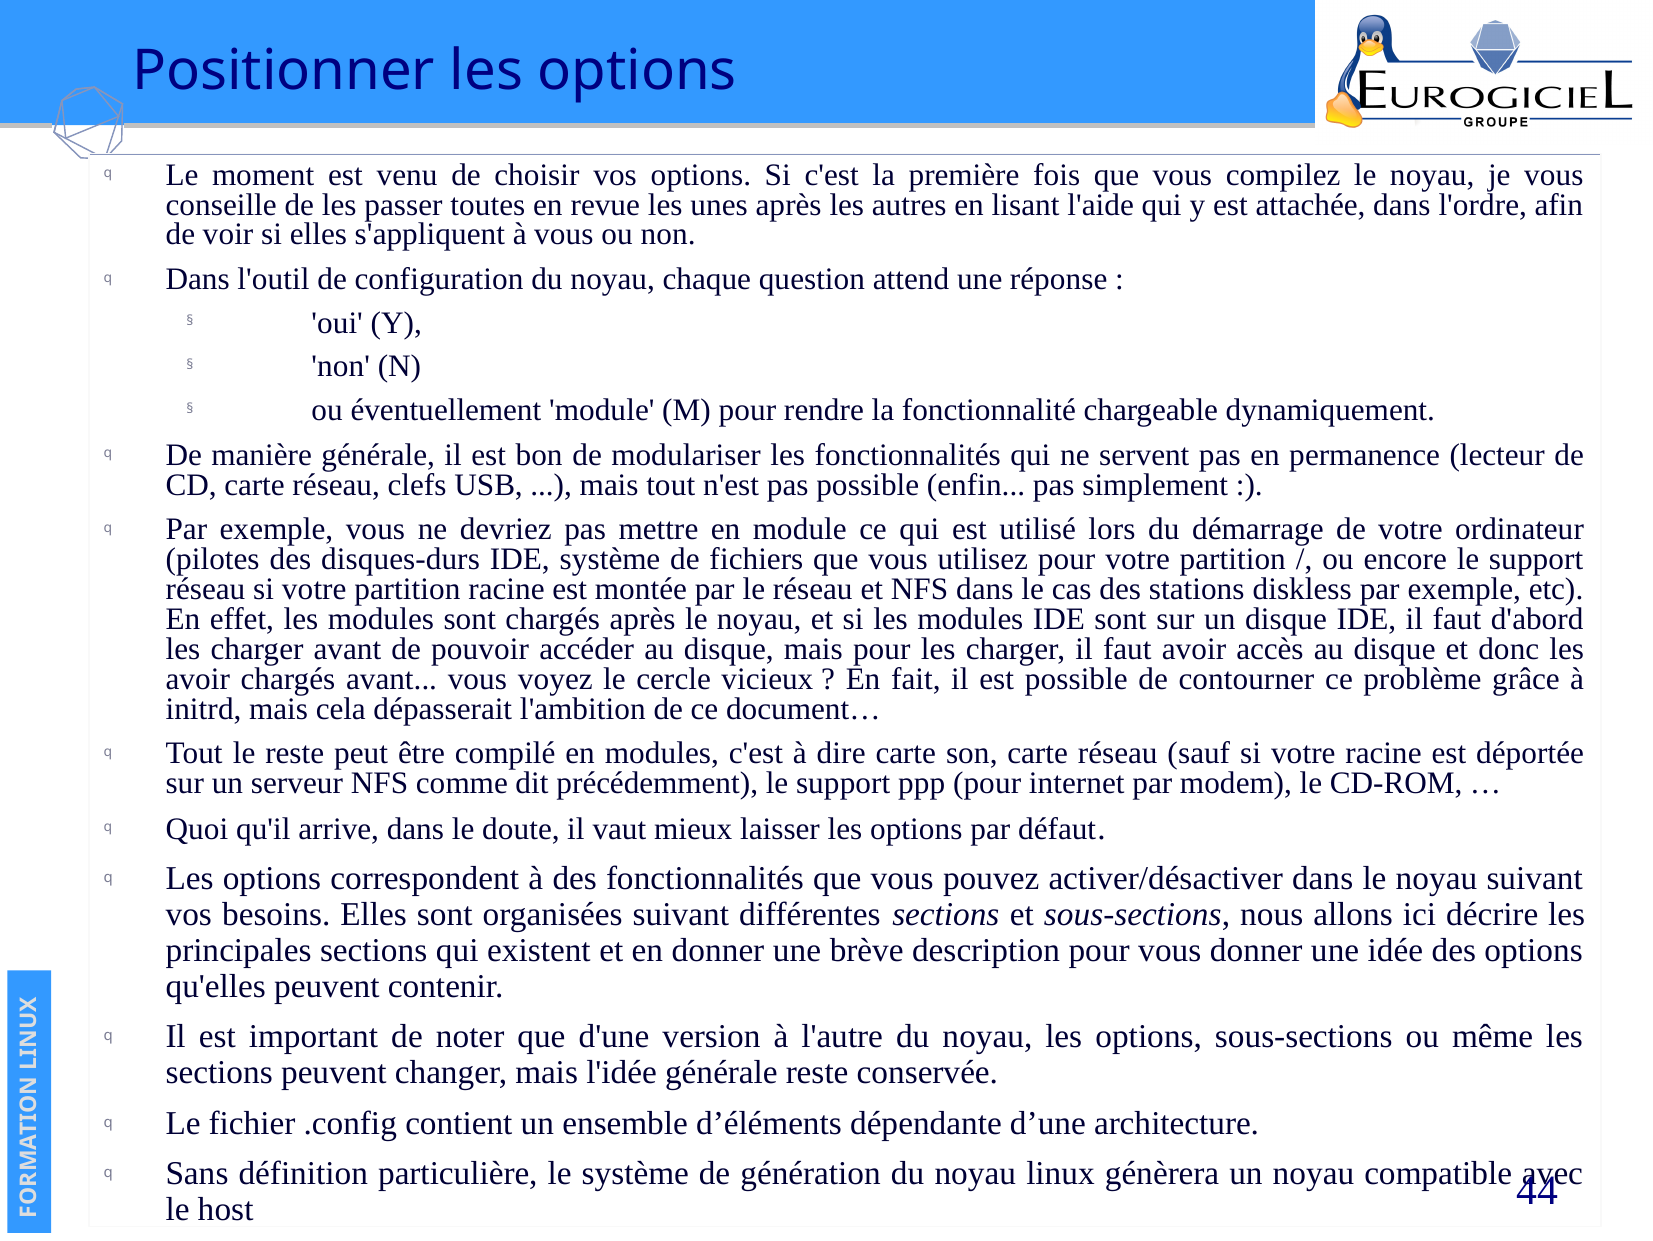

# Positionner les options
Le moment est venu de choisir vos options. Si c'est la première fois que vous compilez le noyau, je vous conseille de les passer toutes en revue les unes après les autres en lisant l'aide qui y est attachée, dans l'ordre, afin de voir si elles s'appliquent à vous ou non.
Dans l'outil de configuration du noyau, chaque question attend une réponse :
	'oui' (Y),
	'non' (N)
	ou éventuellement 'module' (M) pour rendre la fonctionnalité chargeable dynamiquement.
De manière générale, il est bon de modulariser les fonctionnalités qui ne servent pas en permanence (lecteur de CD, carte réseau, clefs USB, ...), mais tout n'est pas possible (enfin... pas simplement :).
Par exemple, vous ne devriez pas mettre en module ce qui est utilisé lors du démarrage de votre ordinateur (pilotes des disques-durs IDE, système de fichiers que vous utilisez pour votre partition /, ou encore le support réseau si votre partition racine est montée par le réseau et NFS dans le cas des stations diskless par exemple, etc). En effet, les modules sont chargés après le noyau, et si les modules IDE sont sur un disque IDE, il faut d'abord les charger avant de pouvoir accéder au disque, mais pour les charger, il faut avoir accès au disque et donc les avoir chargés avant... vous voyez le cercle vicieux ? En fait, il est possible de contourner ce problème grâce à initrd, mais cela dépasserait l'ambition de ce document…
Tout le reste peut être compilé en modules, c'est à dire carte son, carte réseau (sauf si votre racine est déportée sur un serveur NFS comme dit précédemment), le support ppp (pour internet par modem), le CD-ROM, …
Quoi qu'il arrive, dans le doute, il vaut mieux laisser les options par défaut.
Les options correspondent à des fonctionnalités que vous pouvez activer/désactiver dans le noyau suivant vos besoins. Elles sont organisées suivant différentes sections et sous-sections, nous allons ici décrire les principales sections qui existent et en donner une brève description pour vous donner une idée des options qu'elles peuvent contenir.
Il est important de noter que d'une version à l'autre du noyau, les options, sous-sections ou même les sections peuvent changer, mais l'idée générale reste conservée.
Le fichier .config contient un ensemble d’éléments dépendante d’une architecture.
Sans définition particulière, le système de génération du noyau linux génèrera un noyau compatible avec le host